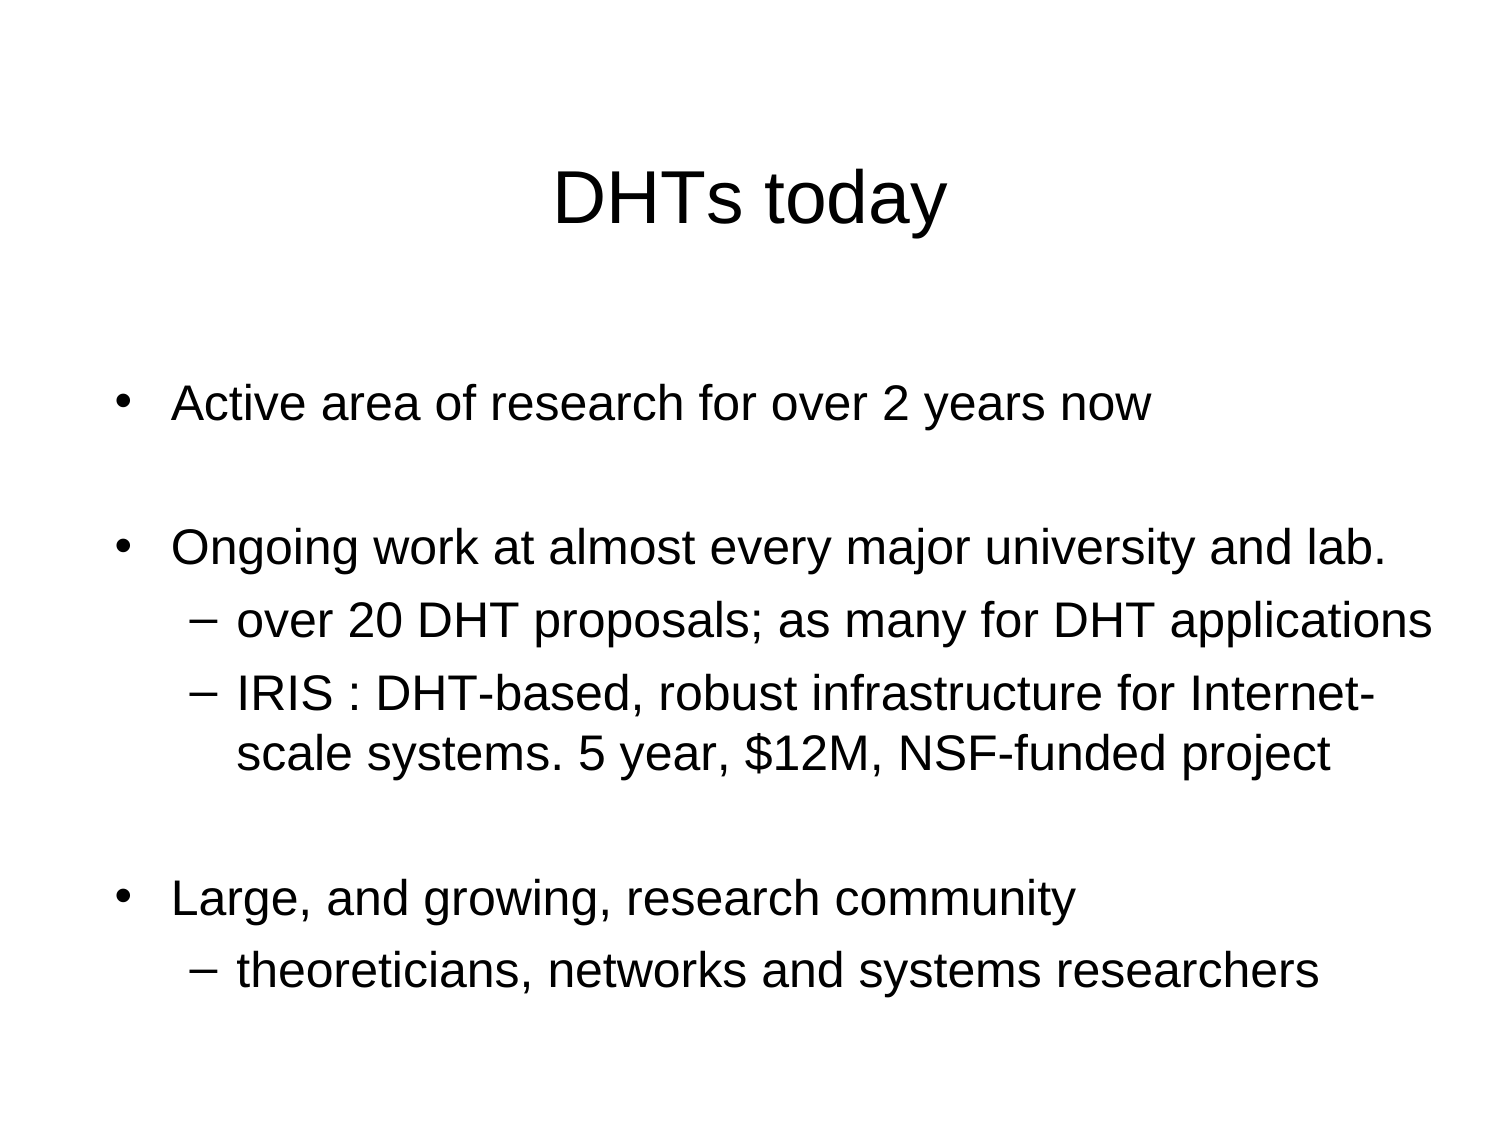

# DHTs today
Active area of research for over 2 years now
Ongoing work at almost every major university and lab.
over 20 DHT proposals; as many for DHT applications
IRIS : DHT-based, robust infrastructure for Internet-scale systems. 5 year, $12M, NSF-funded project
Large, and growing, research community
theoreticians, networks and systems researchers